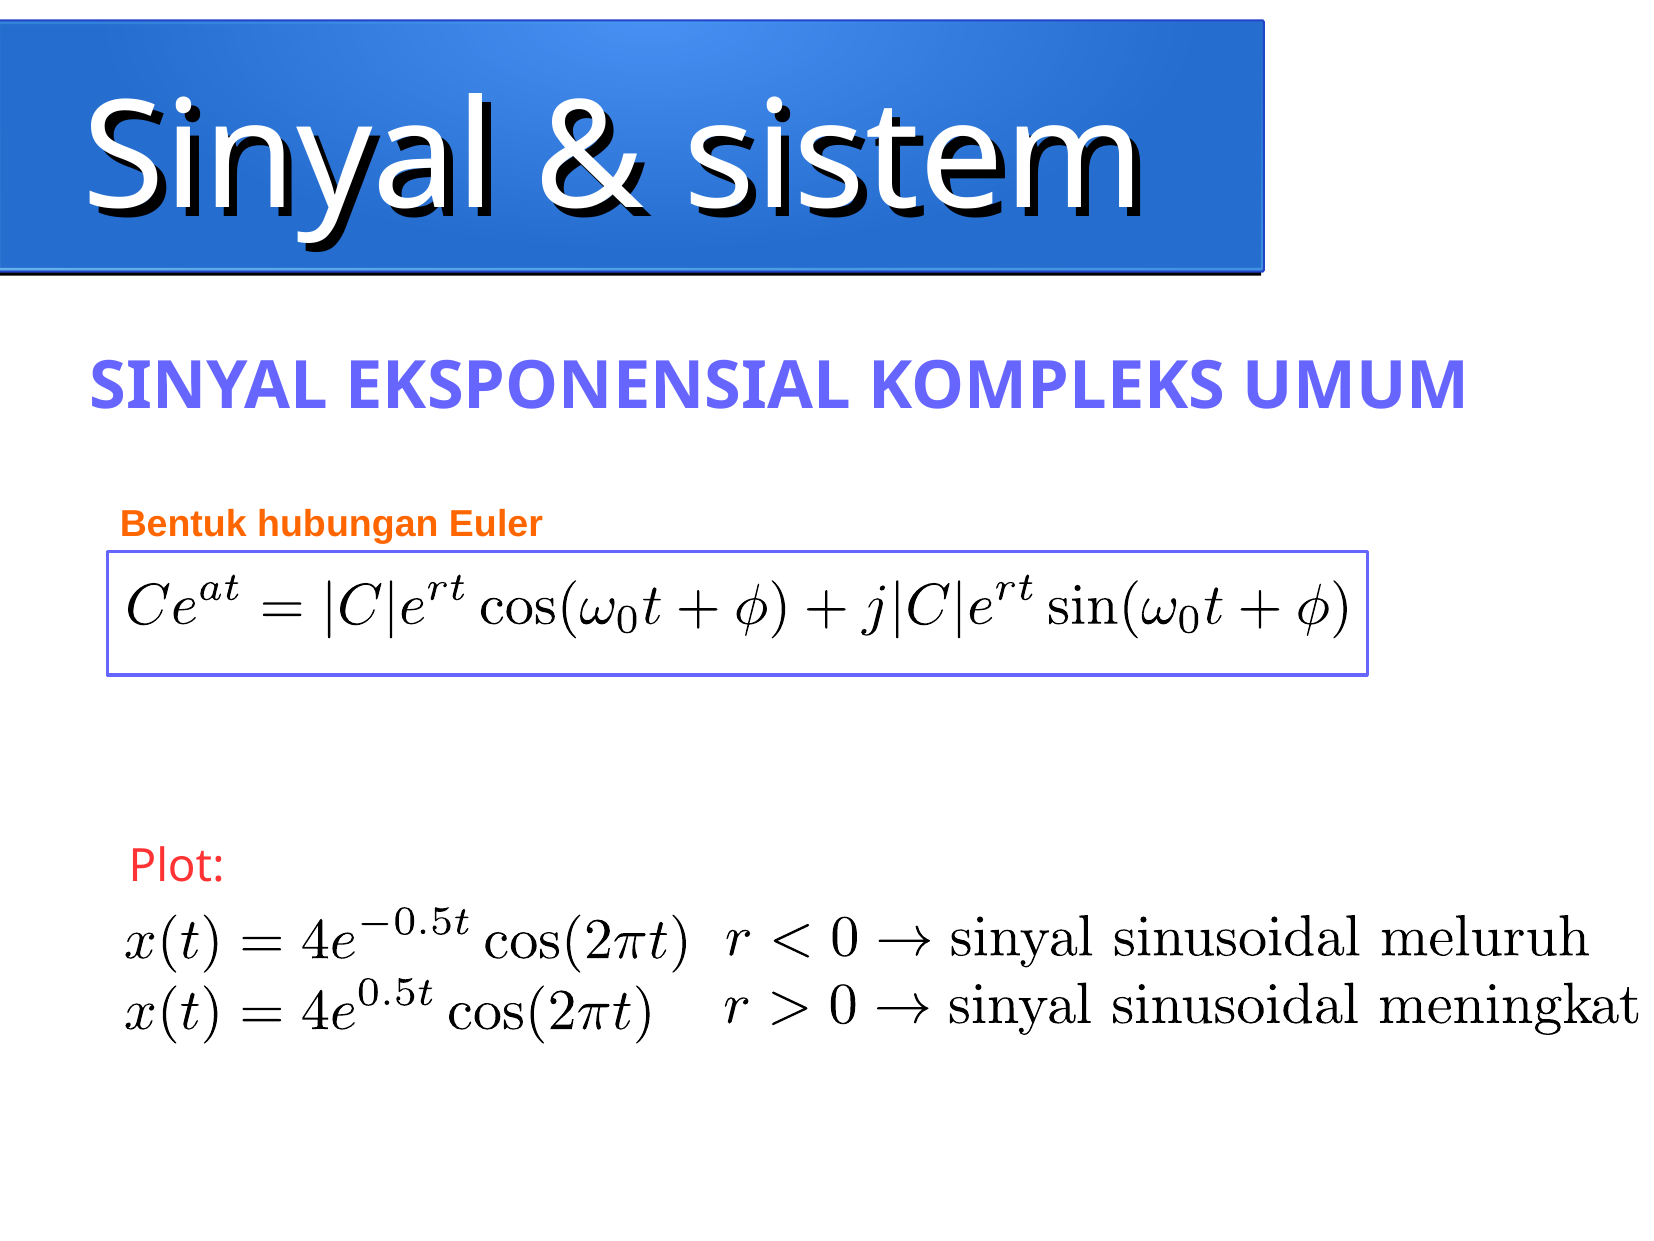

# Sinyal & sistem
SINYAL EKSPONENSIAL KOMPLEKS UMUM
Bentuk hubungan Euler
Plot: